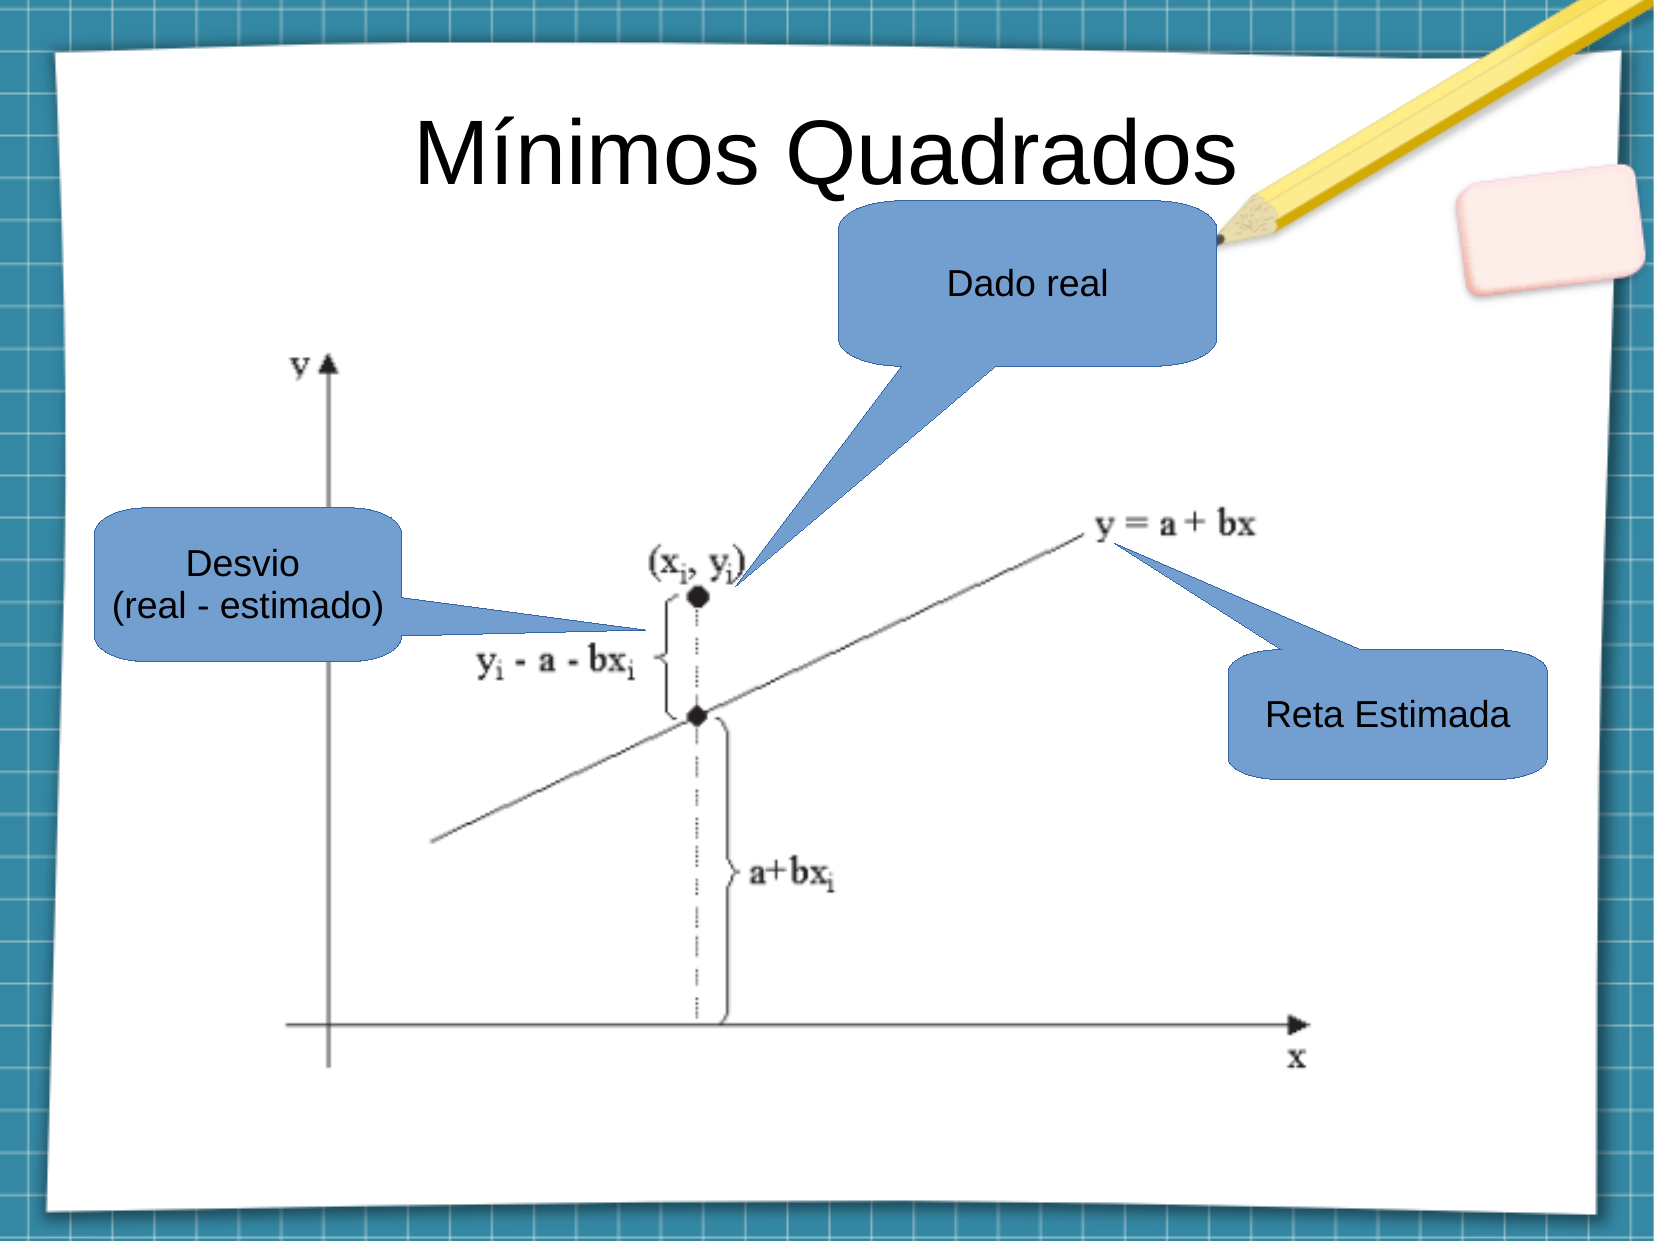

# Mínimos Quadrados
Dado real
Desvio
(real - estimado)
Reta Estimada